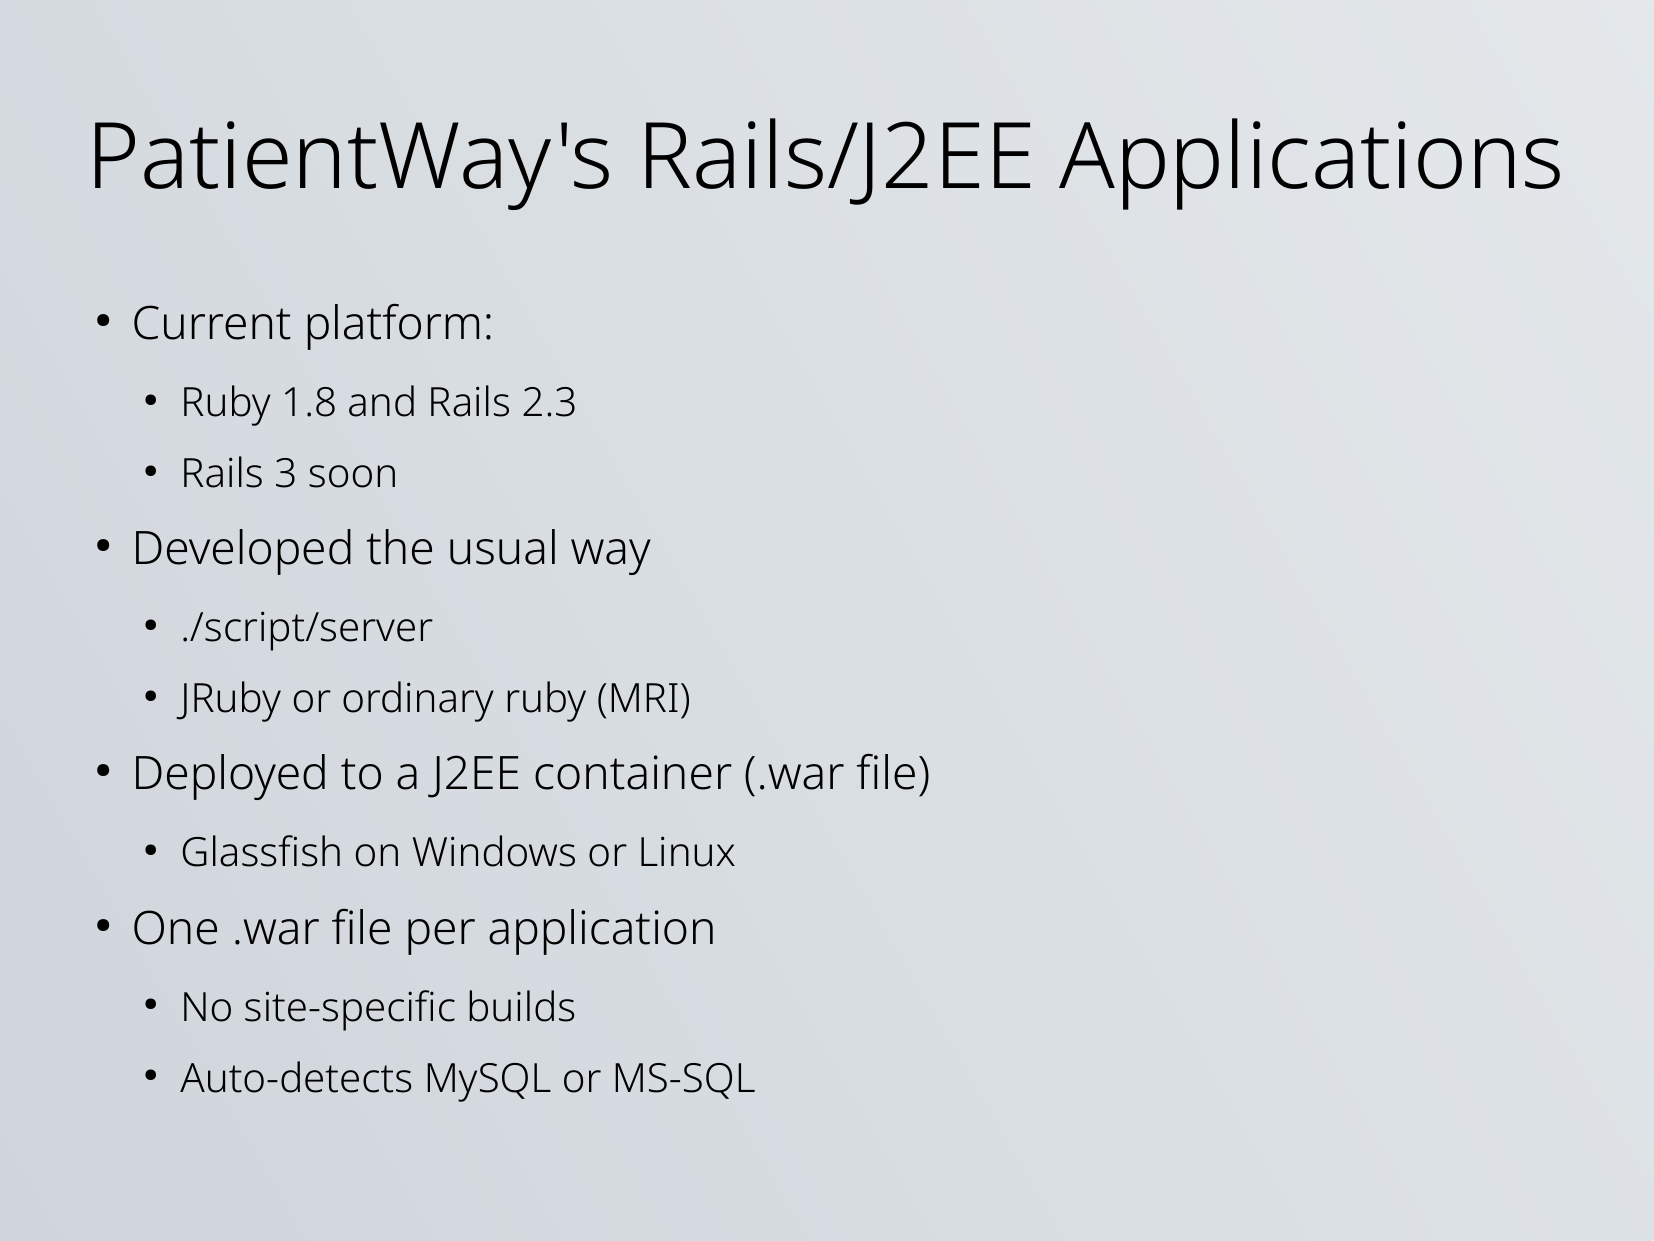

# PatientWay's Rails/J2EE Applications
Current platform:
Ruby 1.8 and Rails 2.3
Rails 3 soon
Developed the usual way
./script/server
JRuby or ordinary ruby (MRI)
Deployed to a J2EE container (.war file)
Glassfish on Windows or Linux
One .war file per application
No site-specific builds
Auto-detects MySQL or MS-SQL